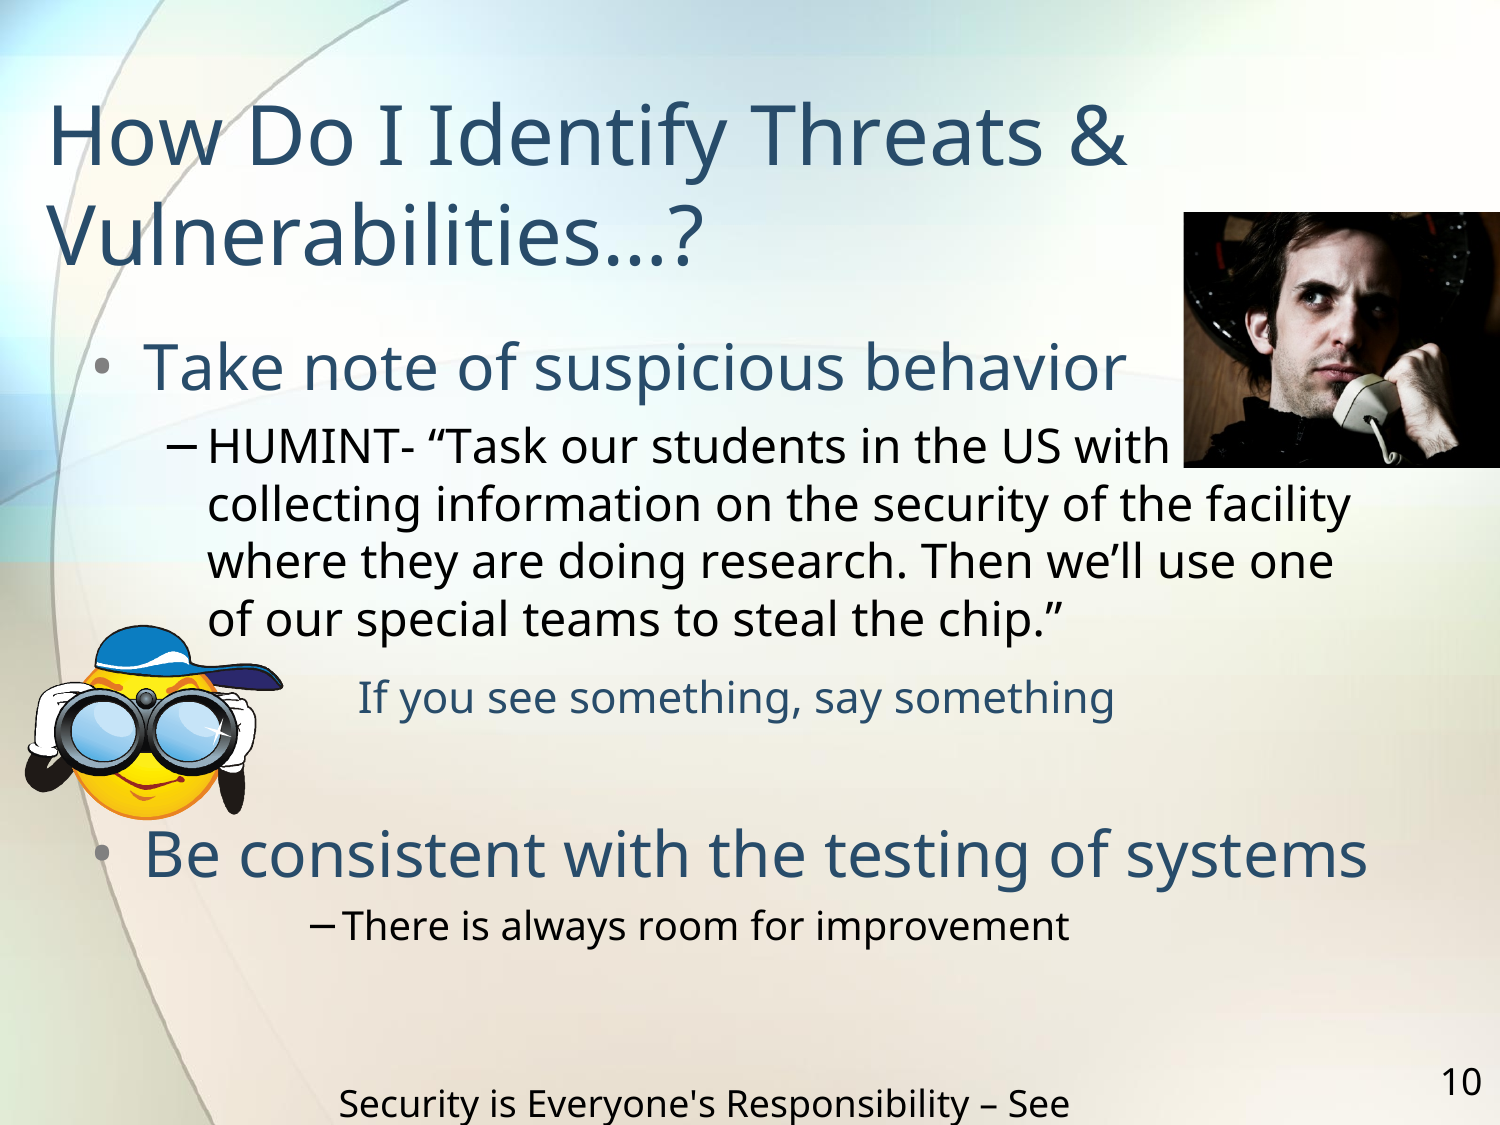

How Do I Identify Threats & Vulnerabilities…?
# Take note of suspicious behavior
HUMINT- “Task our students in the US with collecting information on the security of the facility where they are doing research. Then we’ll use one of our special teams to steal the chip.”
If you see something, say something
Be consistent with the testing of systems
There is always room for improvement
Security is Everyone's Responsibility – See Something, Say Something!